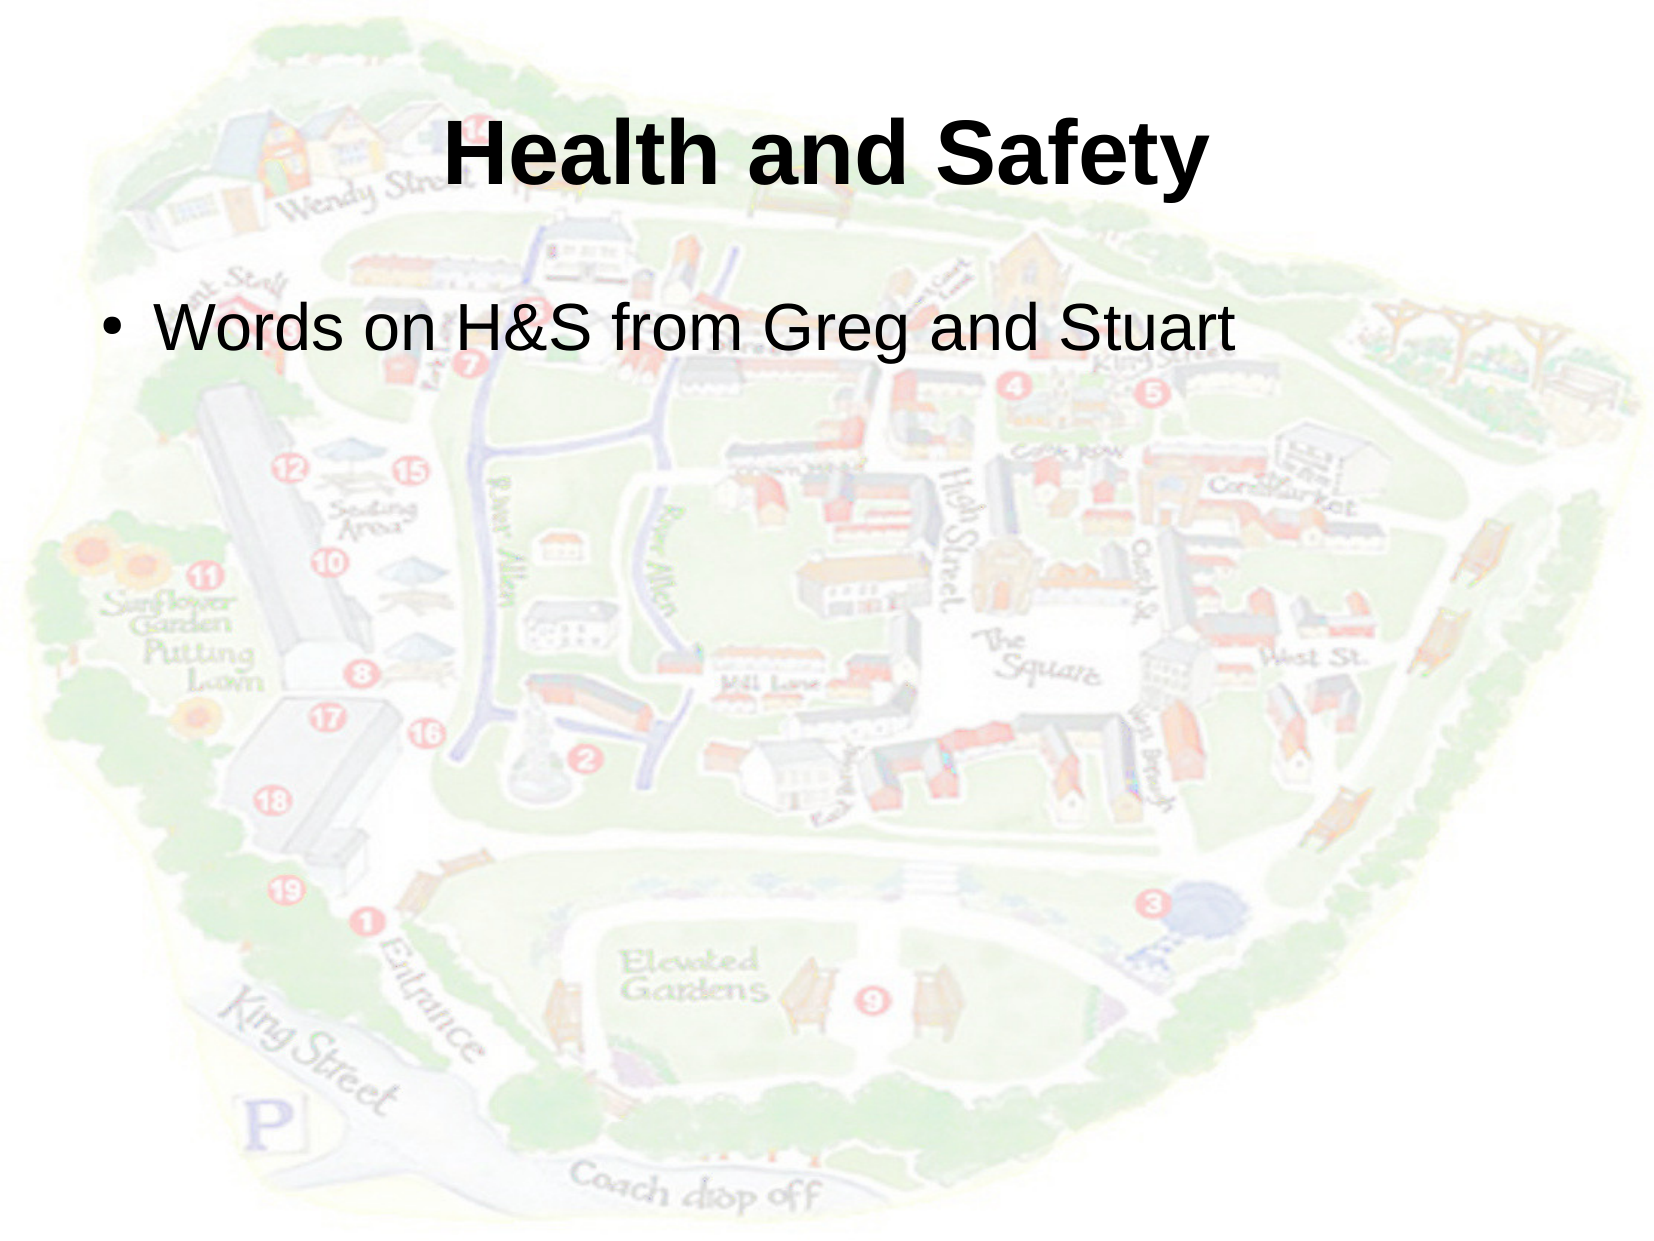

# Health and Safety
Words on H&S from Greg and Stuart